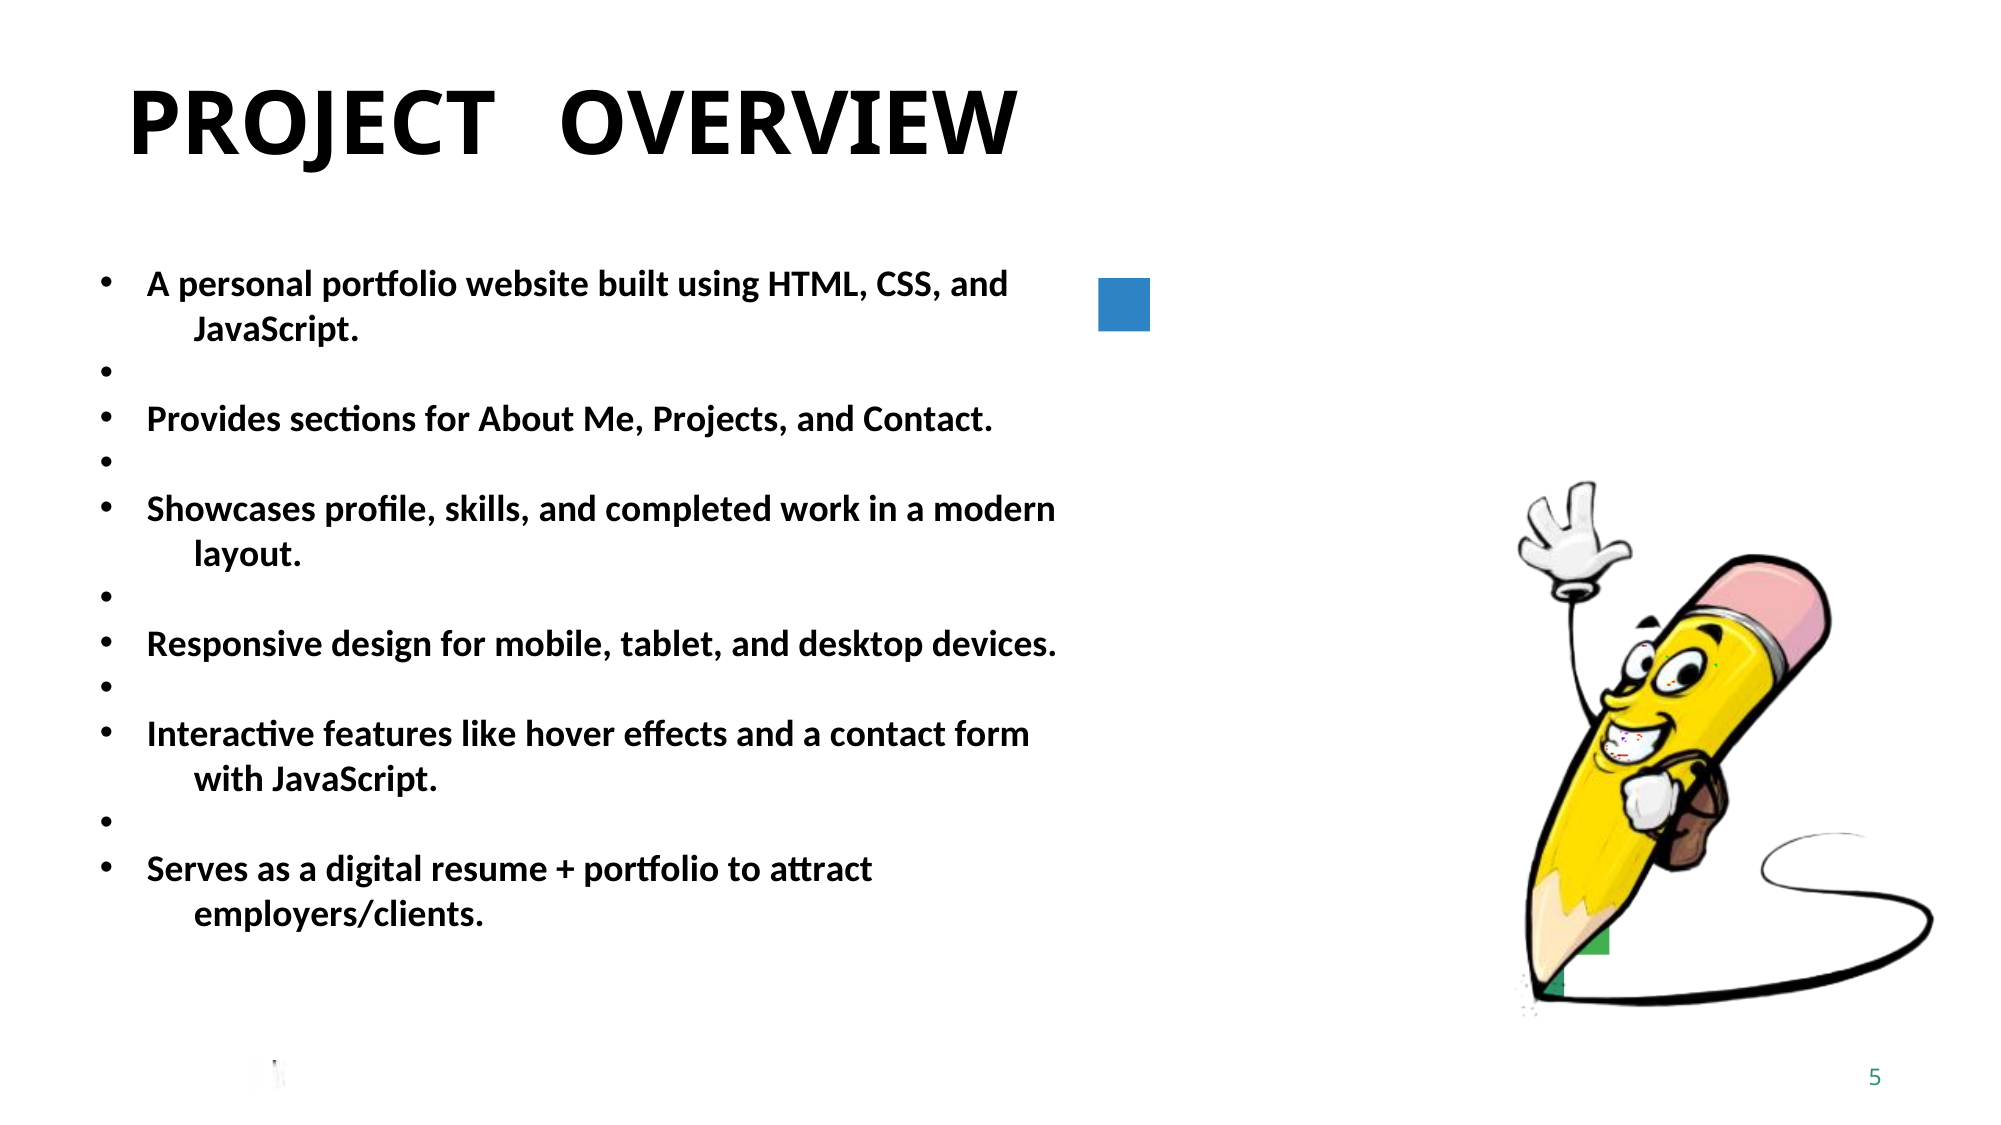

# PROJECT	OVERVIEW
A personal portfolio website built using HTML, CSS, and JavaScript.
Provides sections for About Me, Projects, and Contact.
Showcases profile, skills, and completed work in a modern layout.
Responsive design for mobile, tablet, and desktop devices.
Interactive features like hover effects and a contact form with JavaScript.
Serves as a digital resume + portfolio to attract employers/clients.